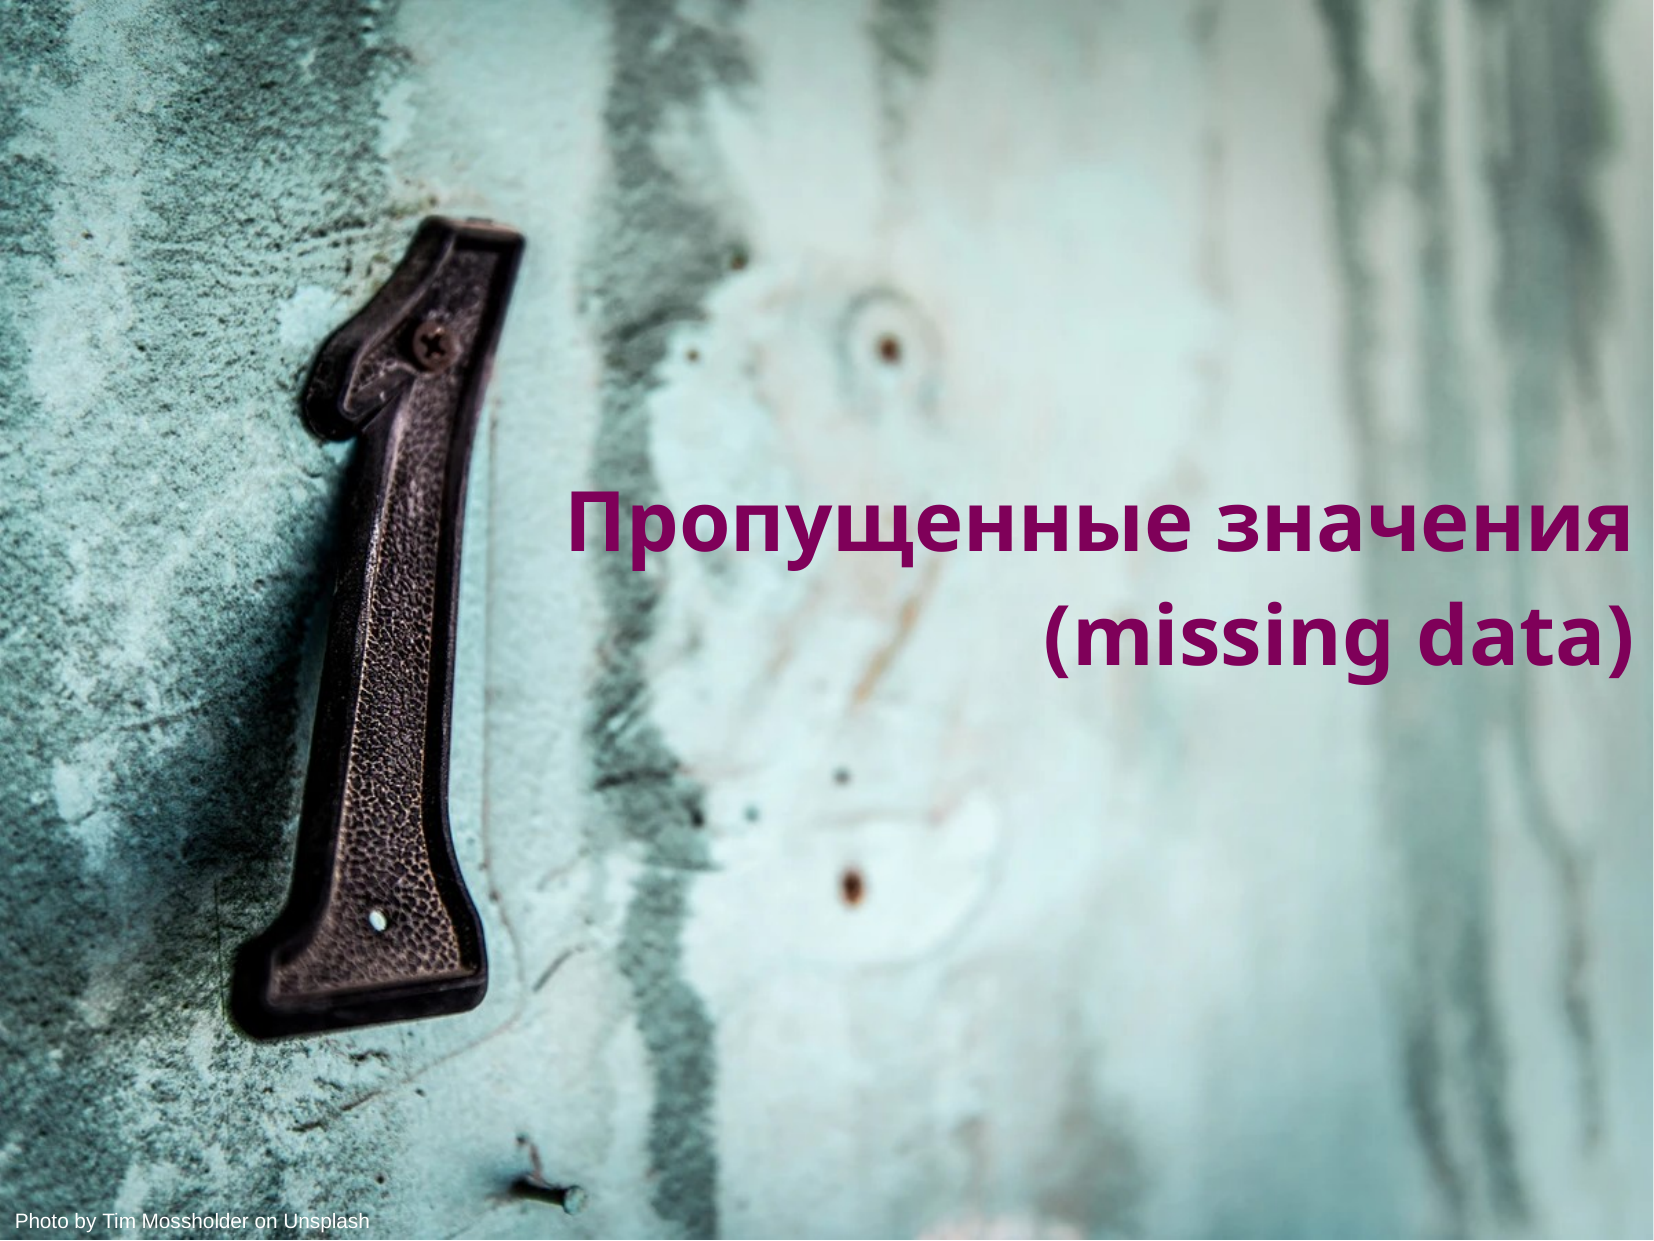

# Пропущенные значения (missing data)
Photo by Tim Mossholder on Unsplash